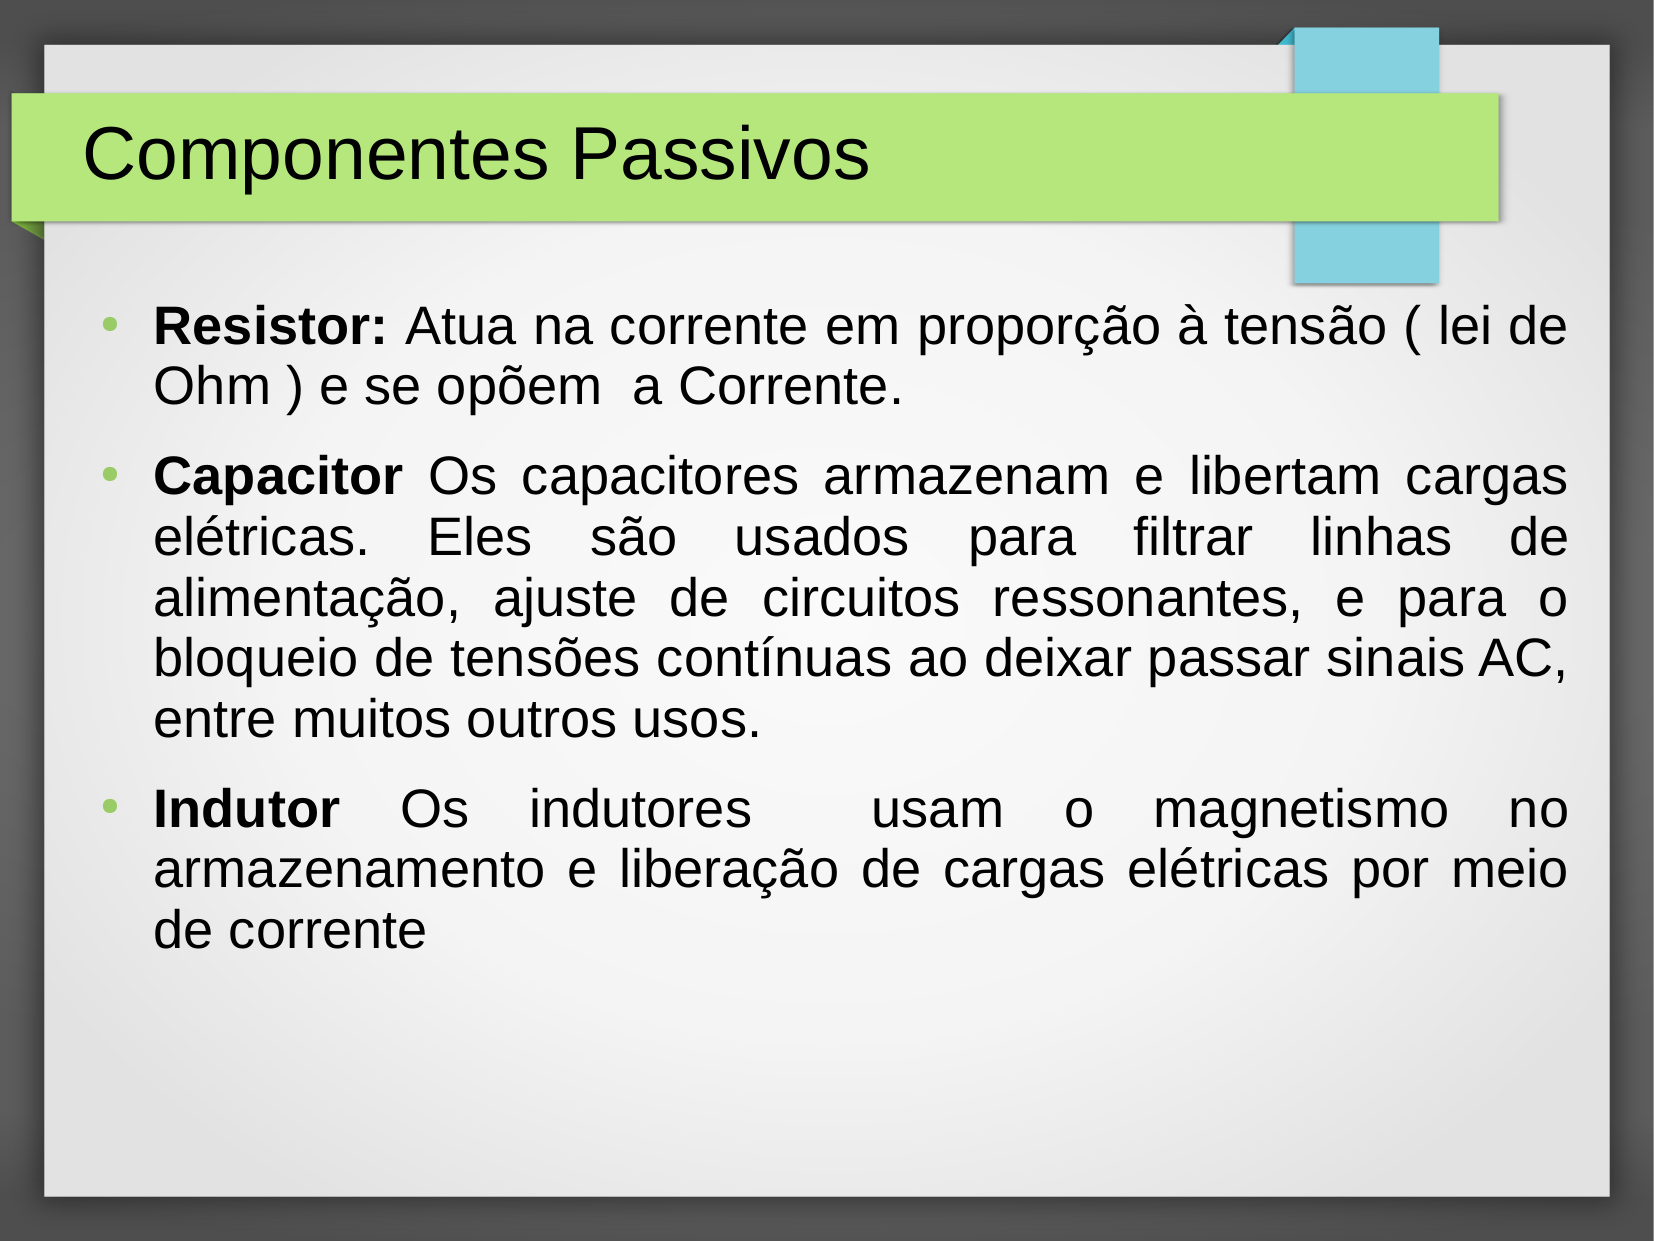

# Componentes Passivos
Resistor: Atua na corrente em proporção à tensão ( lei de Ohm ) e se opõem a Corrente.
Capacitor Os capacitores armazenam e libertam cargas elétricas. Eles são usados ​​para filtrar linhas de alimentação, ajuste de circuitos ressonantes, e para o bloqueio de tensões contínuas ao deixar passar sinais AC, entre muitos outros usos.
Indutor Os indutores usam o magnetismo no armazenamento e liberação de cargas elétricas por meio de corrente